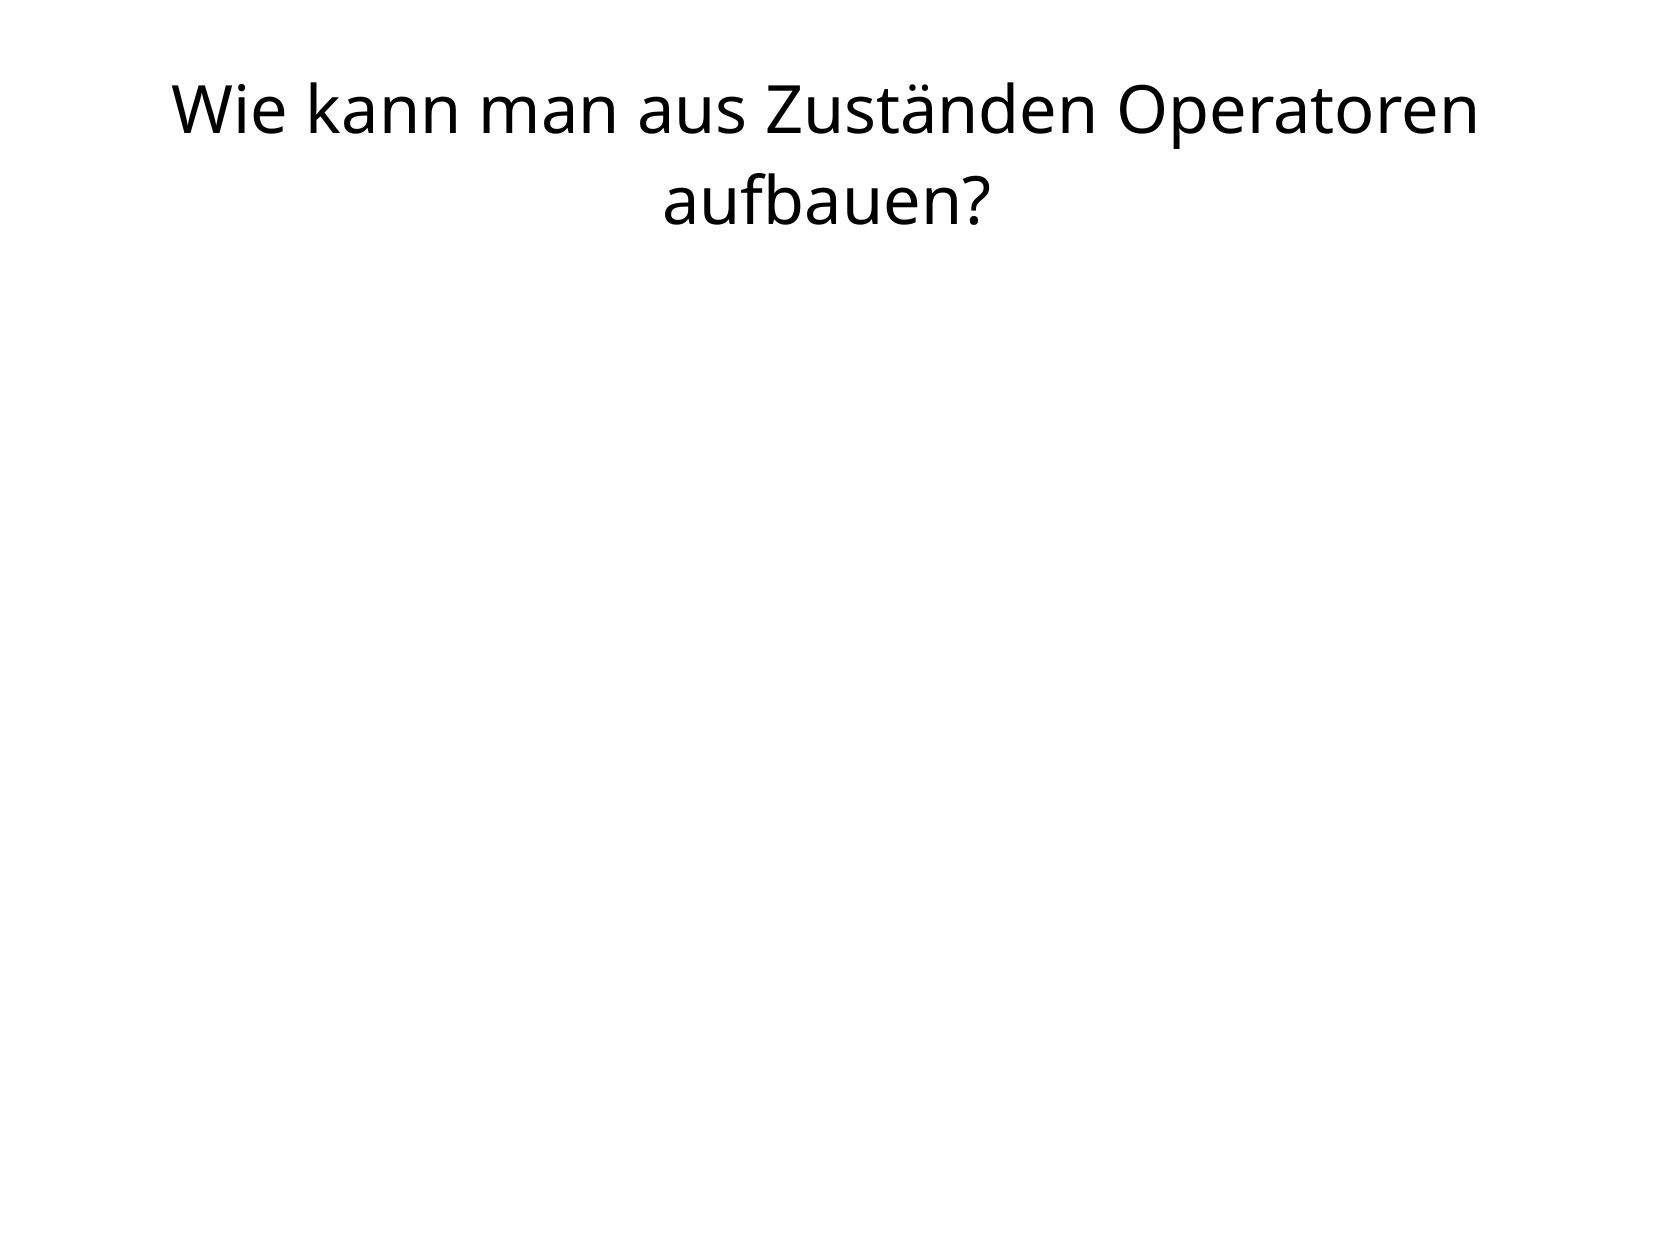

# Wie kann man aus Zuständen Operatoren aufbauen?